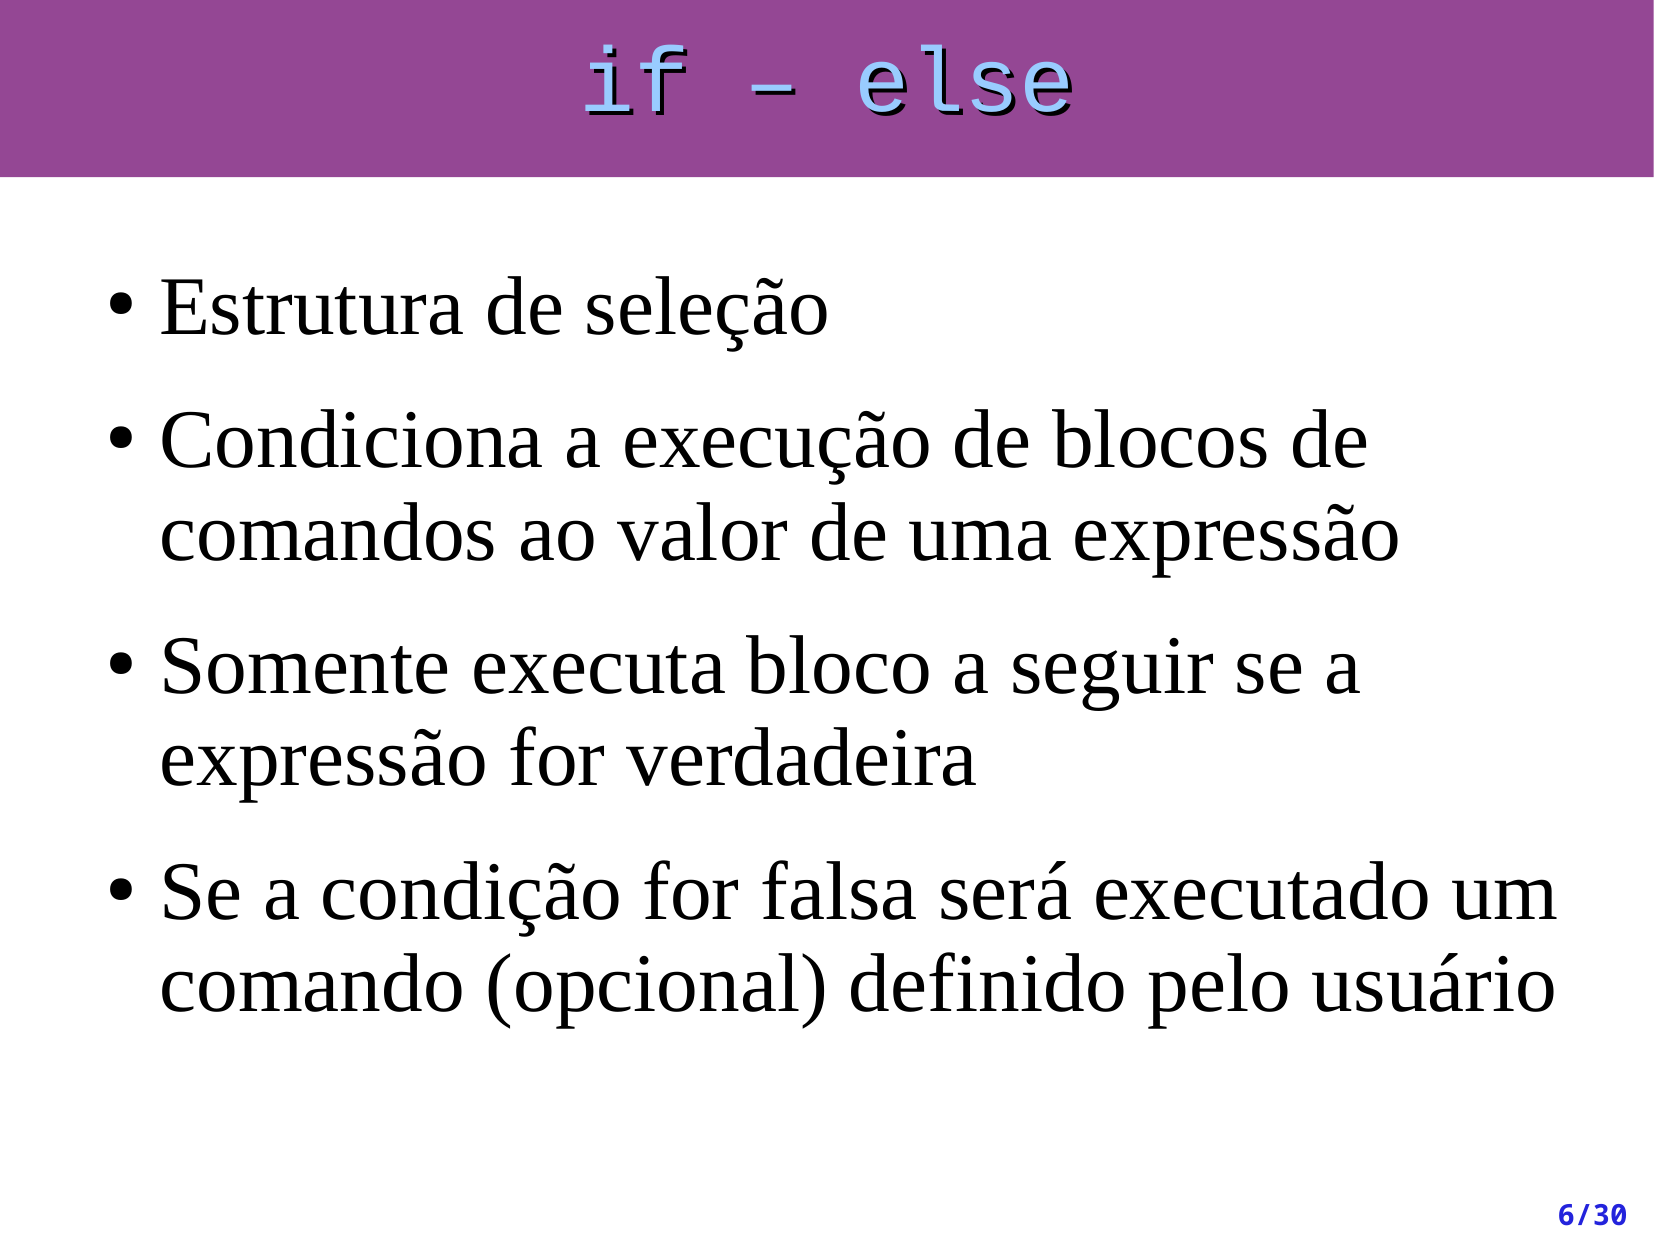

# if – else
Estrutura de seleção
Condiciona a execução de blocos de comandos ao valor de uma expressão
Somente executa bloco a seguir se a expressão for verdadeira
Se a condição for falsa será executado um comando (opcional) definido pelo usuário
6